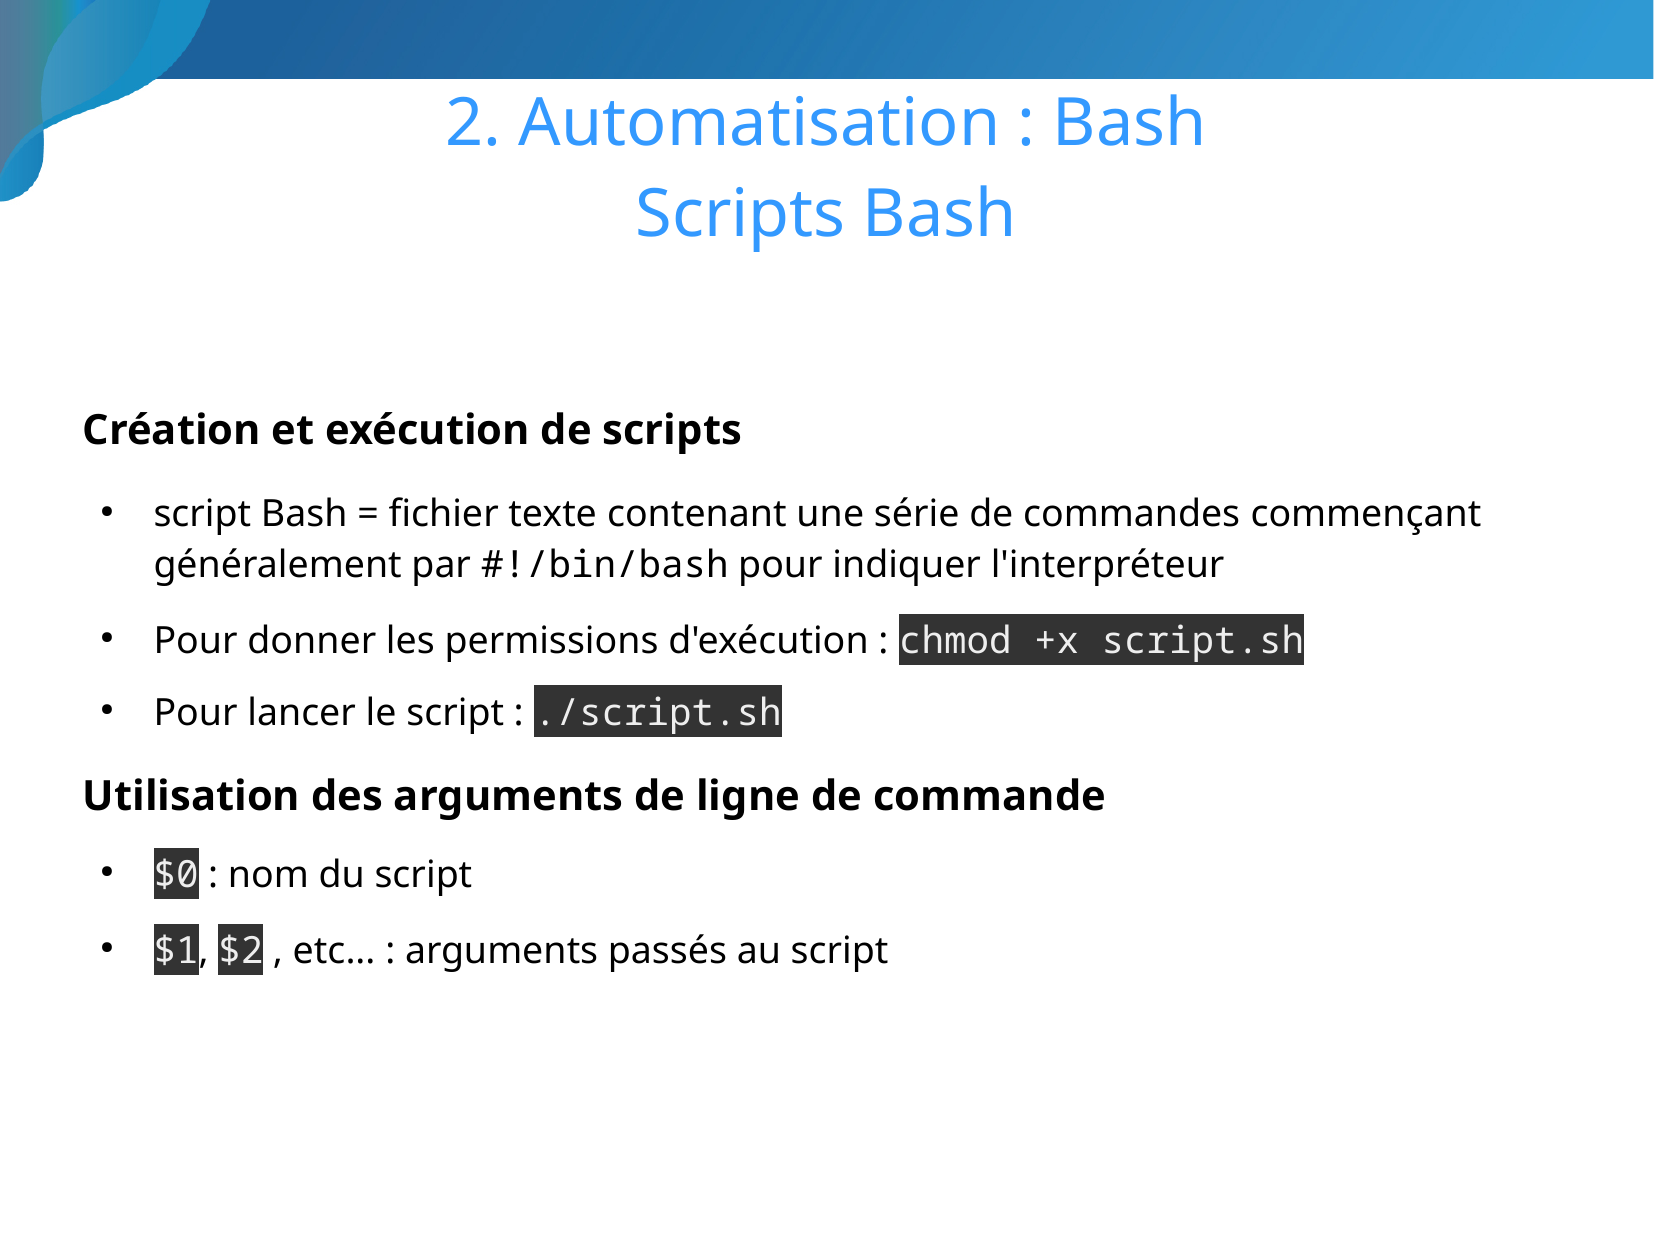

# 2. Automatisation : Bash Scripts Bash
Création et exécution de scripts
script Bash = fichier texte contenant une série de commandes commençant généralement par #!/bin/bash pour indiquer l'interpréteur
Pour donner les permissions d'exécution : chmod +x script.sh
Pour lancer le script : ./script.sh
Utilisation des arguments de ligne de commande
$0 : nom du script
$1, $2 , etc... : arguments passés au script